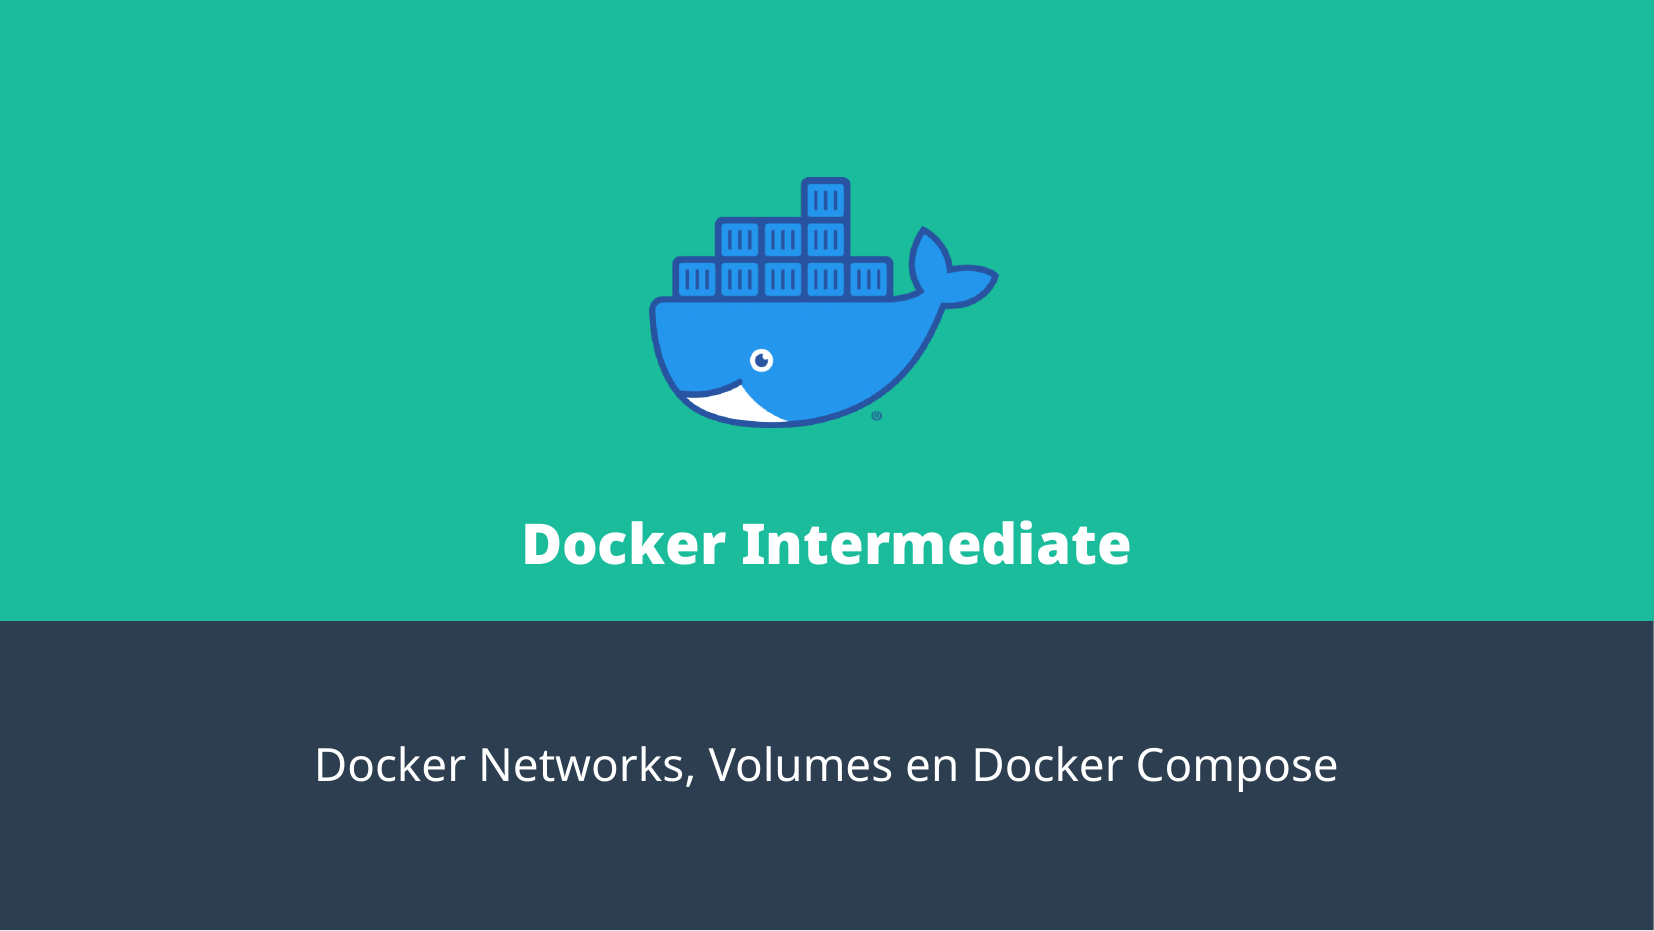

# Docker Intermediate
Docker Networks, Volumes en Docker Compose